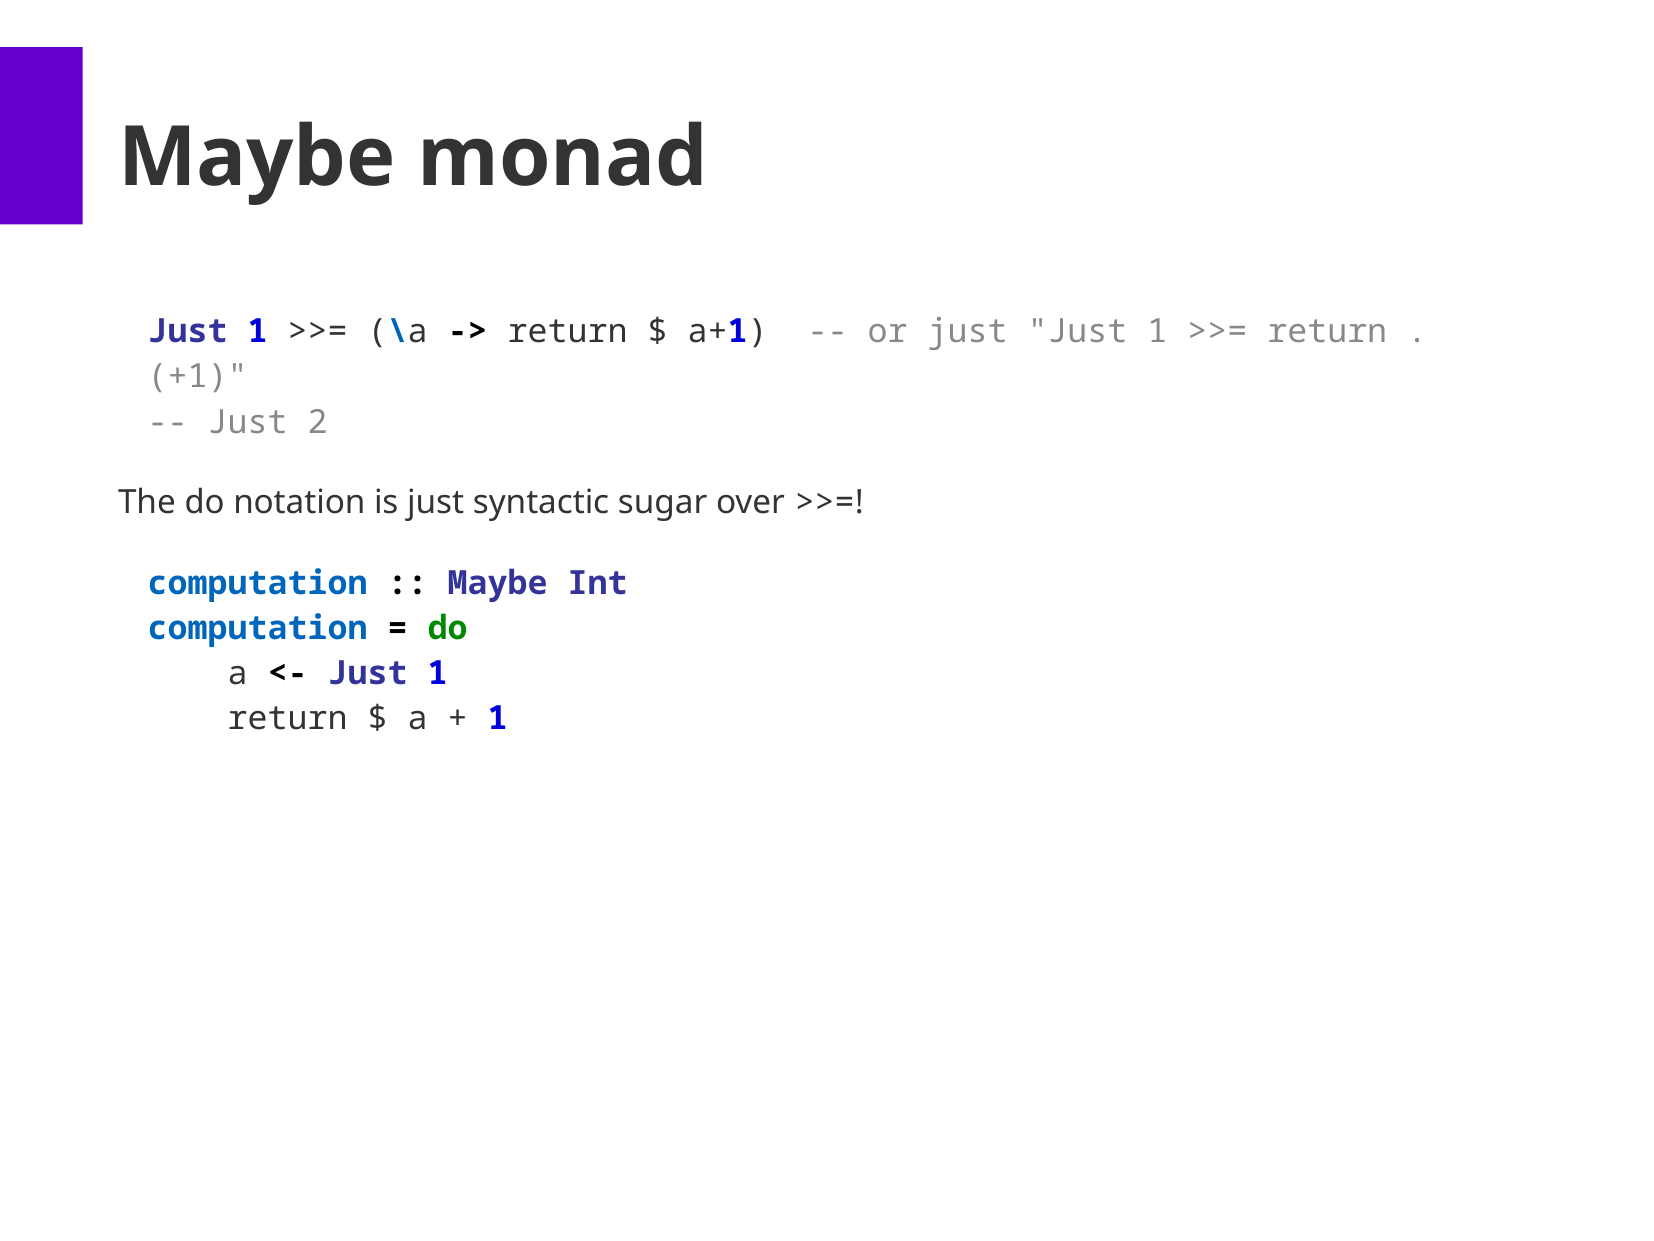

# Maybe monad
Just 1 >>= (\a -> return $ a+1) -- or just "Just 1 >>= return . (+1)"
-- Just 2
The do notation is just syntactic sugar over >>=!
computation :: Maybe Int
computation = do
 a <- Just 1
 return $ a + 1